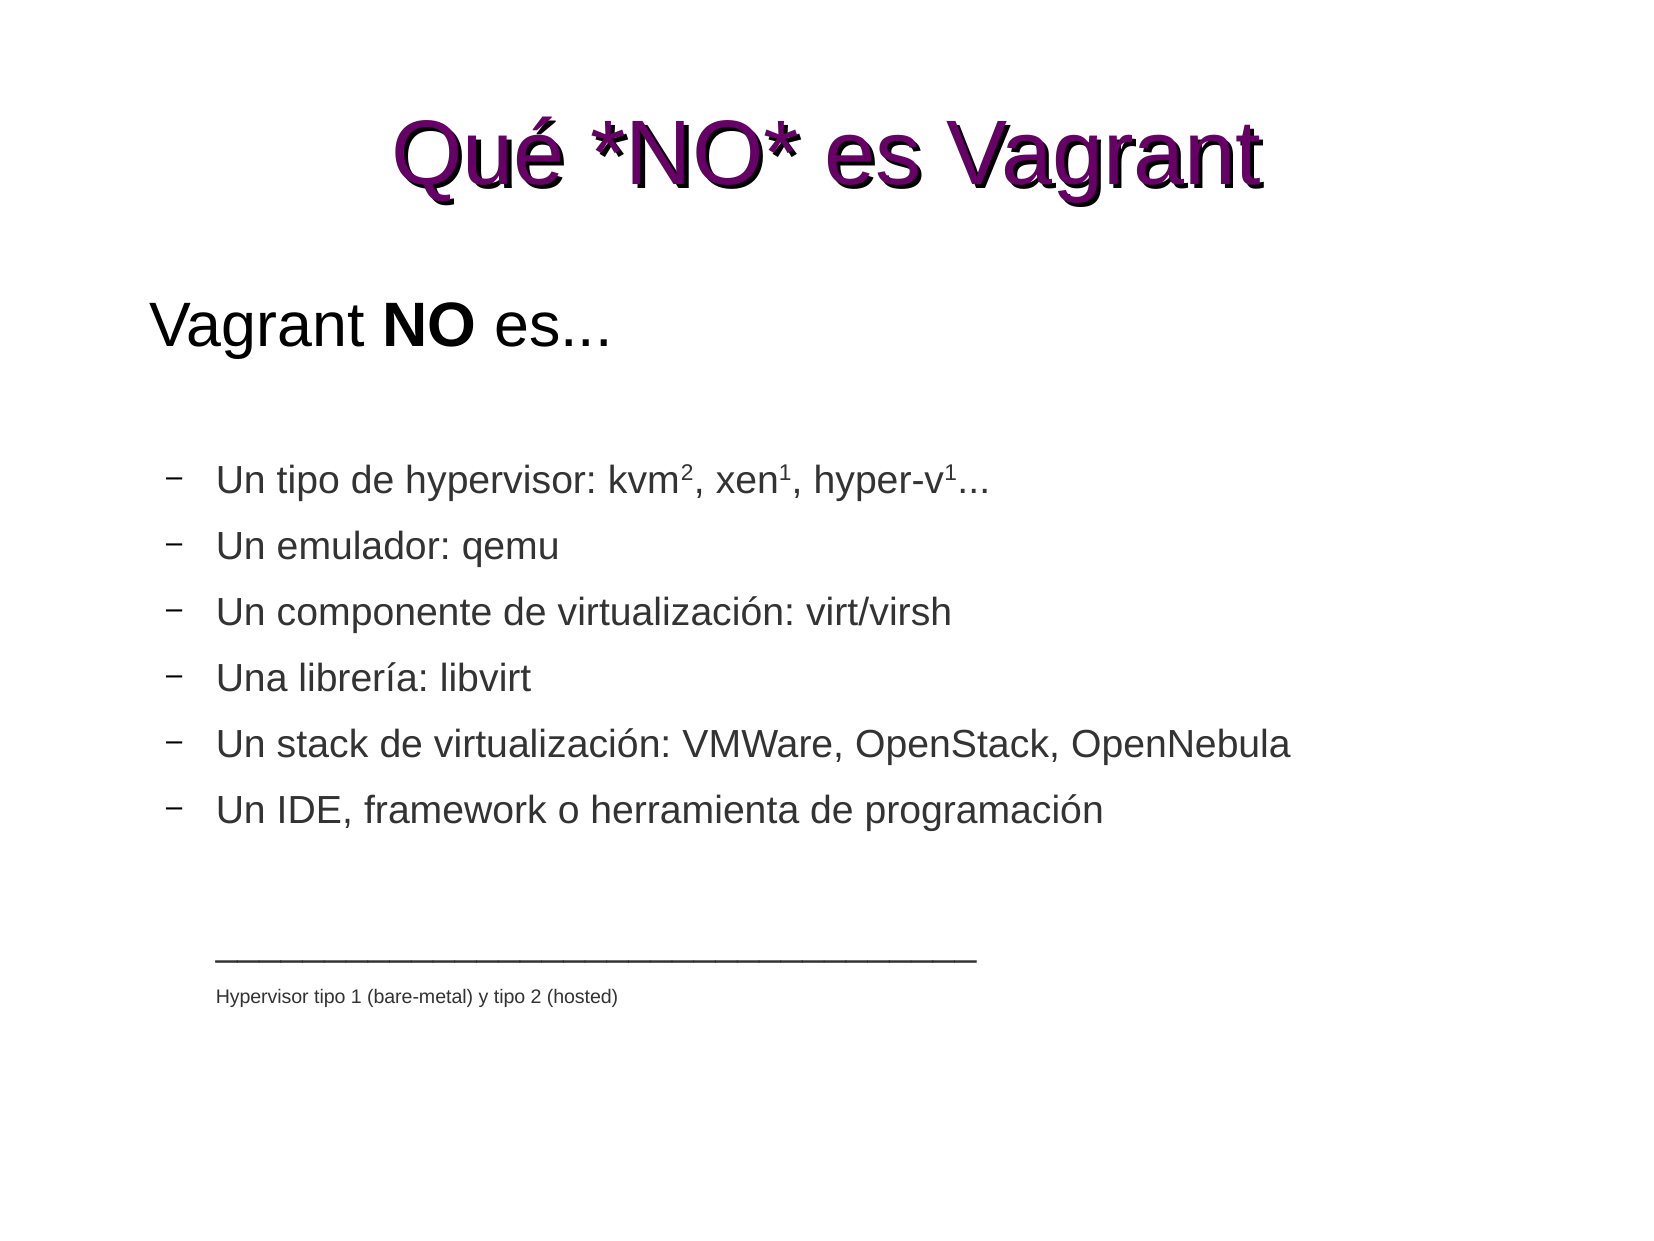

# Qué *NO* es Vagrant
Vagrant NO es...
Un tipo de hypervisor: kvm2, xen1, hyper-v1...
Un emulador: qemu
Un componente de virtualización: virt/virsh
Una librería: libvirt
Un stack de virtualización: VMWare, OpenStack, OpenNebula
Un IDE, framework o herramienta de programación
___________________________________
Hypervisor tipo 1 (bare-metal) y tipo 2 (hosted)